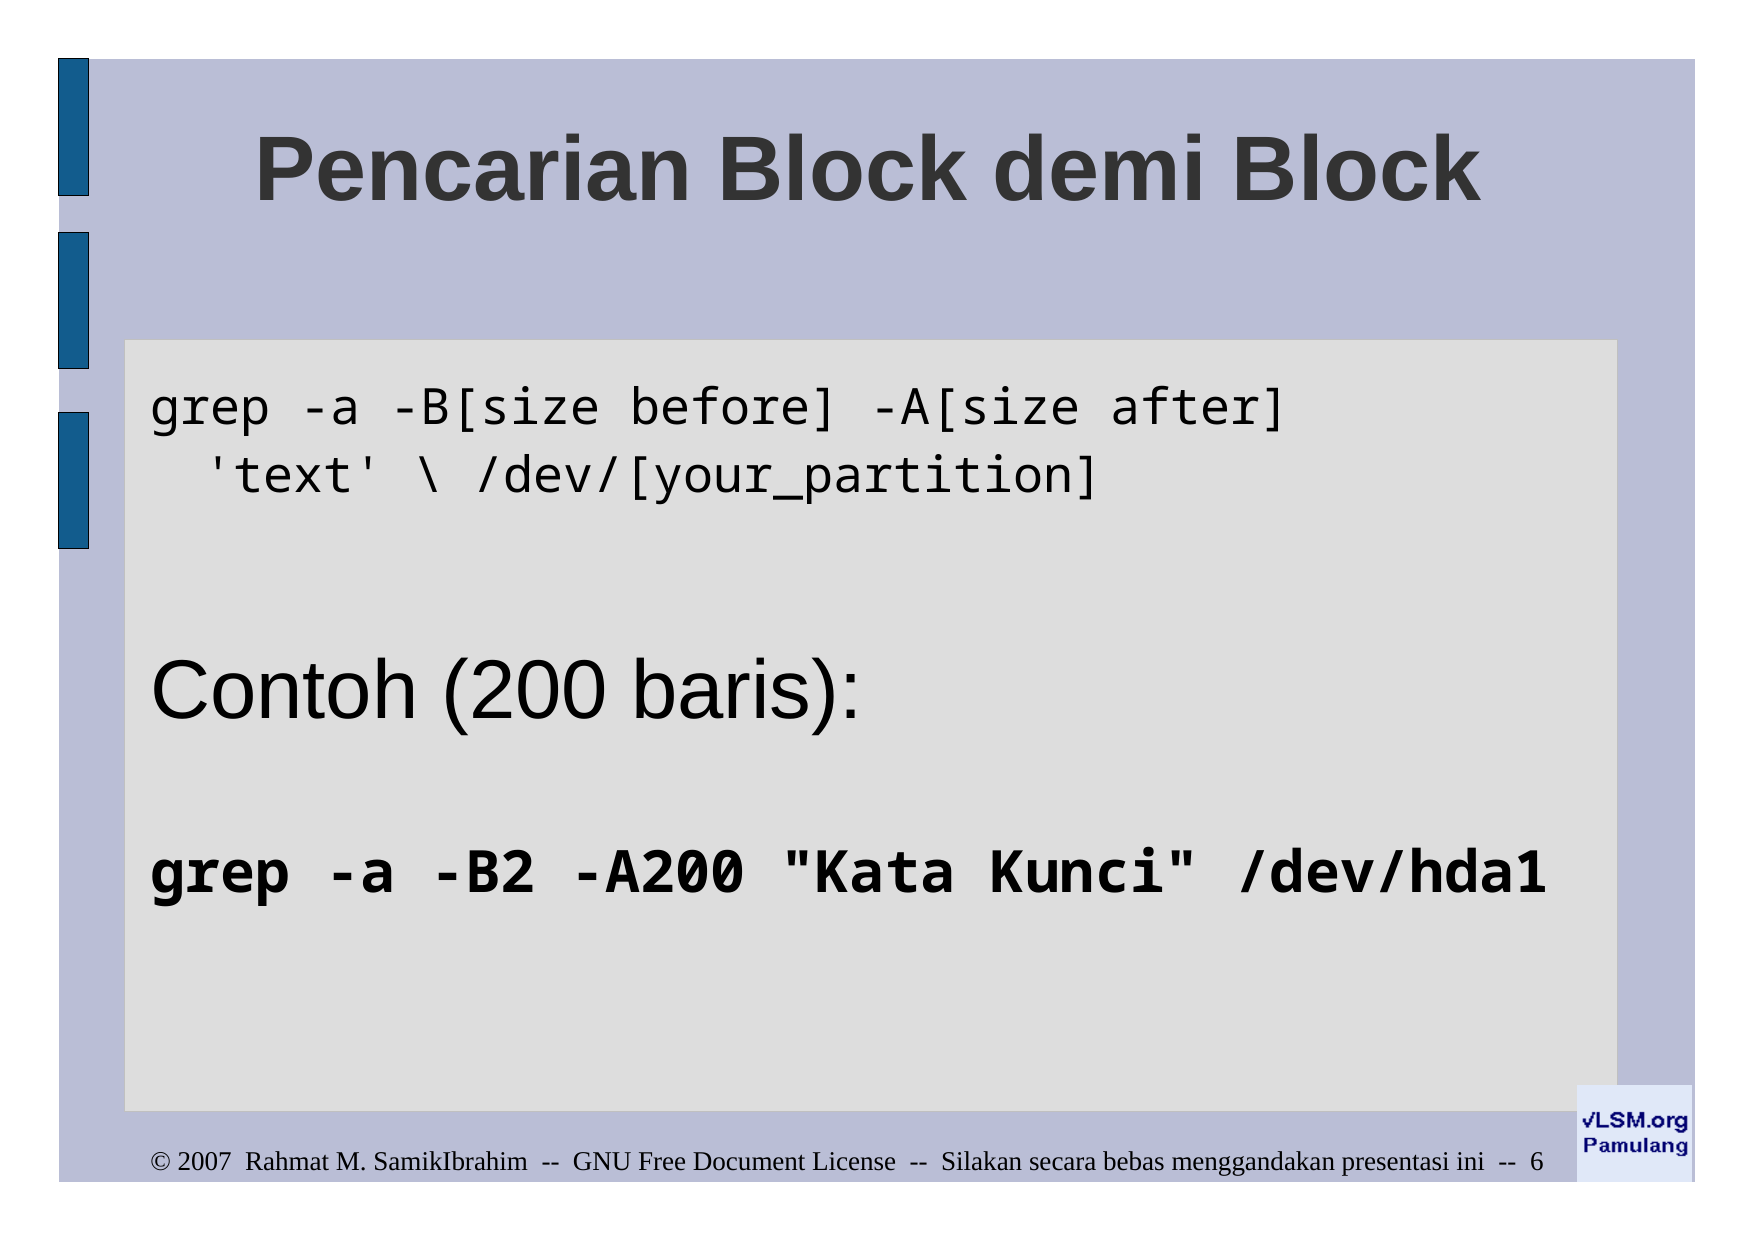

# Pencarian Block demi Block
grep -a -B[size before] -A[size after] 'text' \ /dev/[your_partition]
Contoh (200 baris):
grep -a -B2 -A200 "Kata Kunci" /dev/hda1